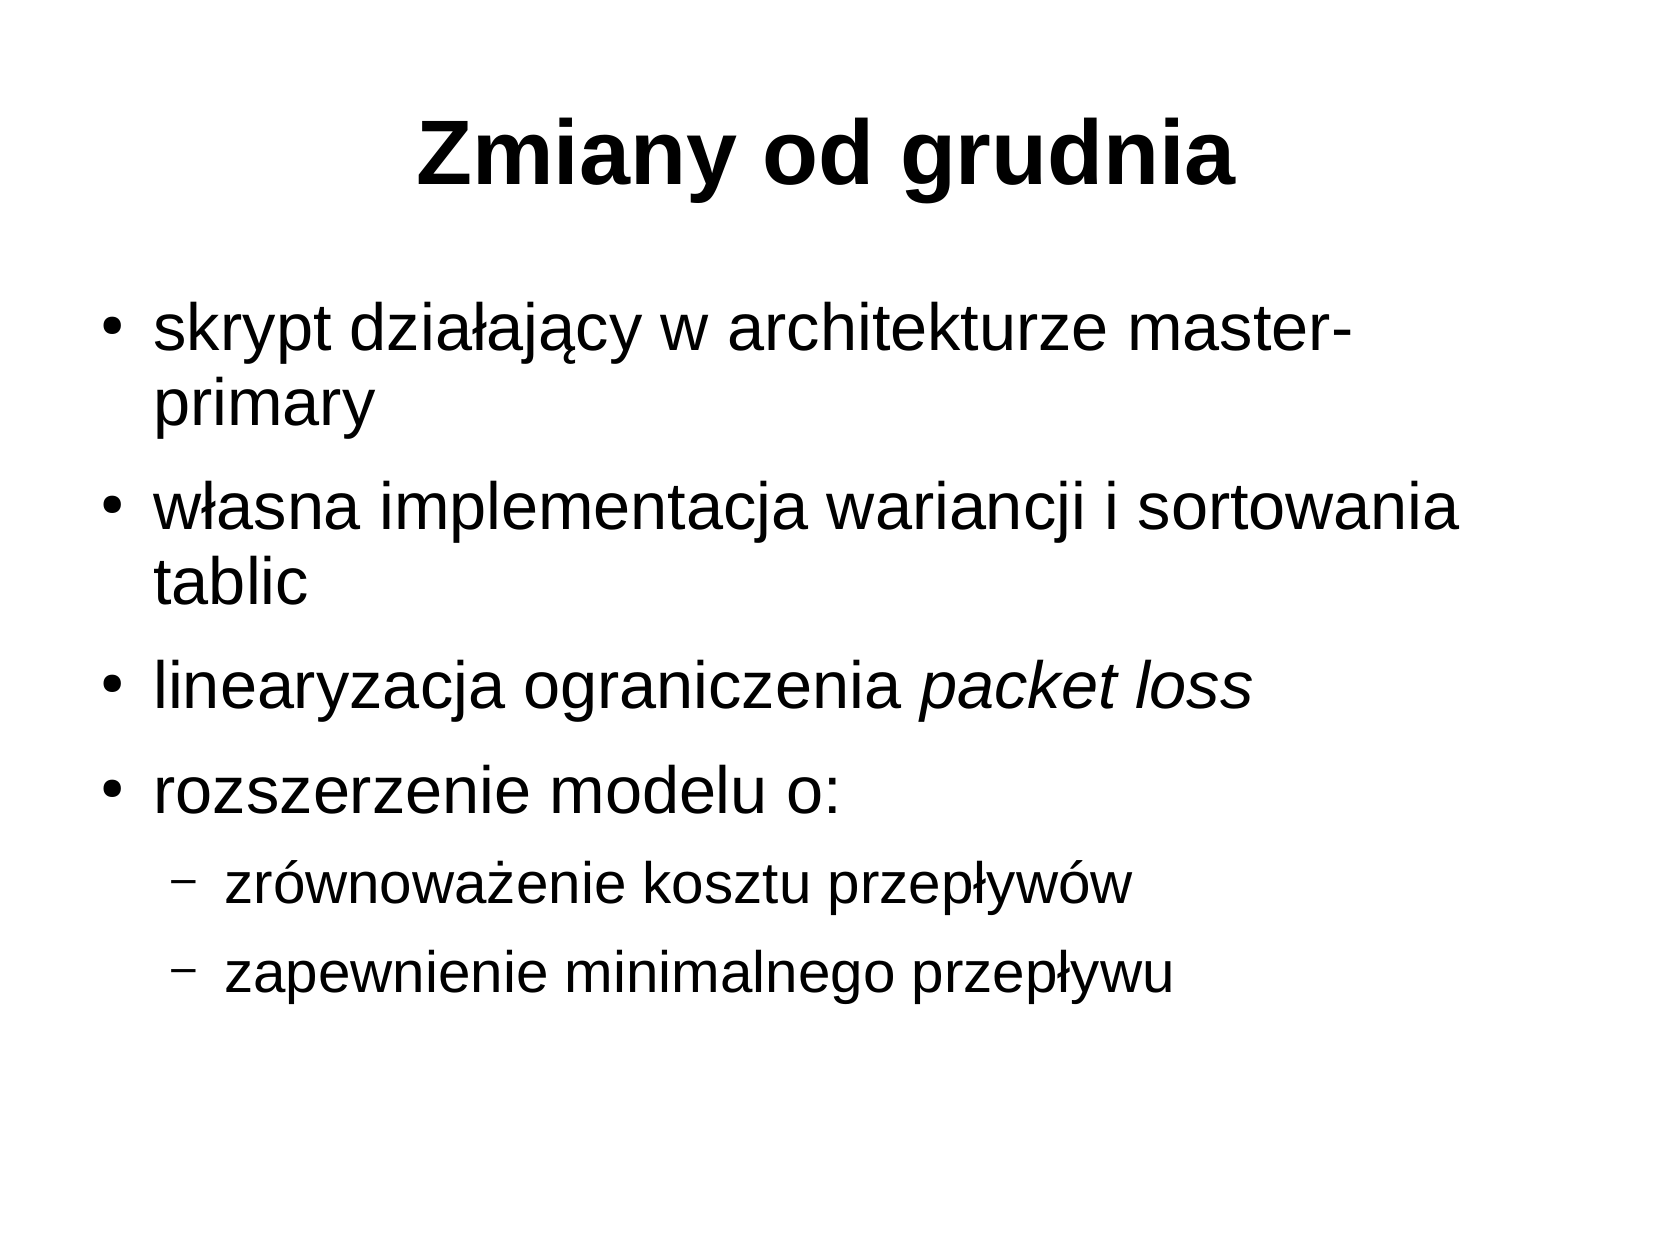

# Zmiany od grudnia
skrypt działający w architekturze master-primary
własna implementacja wariancji i sortowania tablic
linearyzacja ograniczenia packet loss
rozszerzenie modelu o:
zrównoważenie kosztu przepływów
zapewnienie minimalnego przepływu